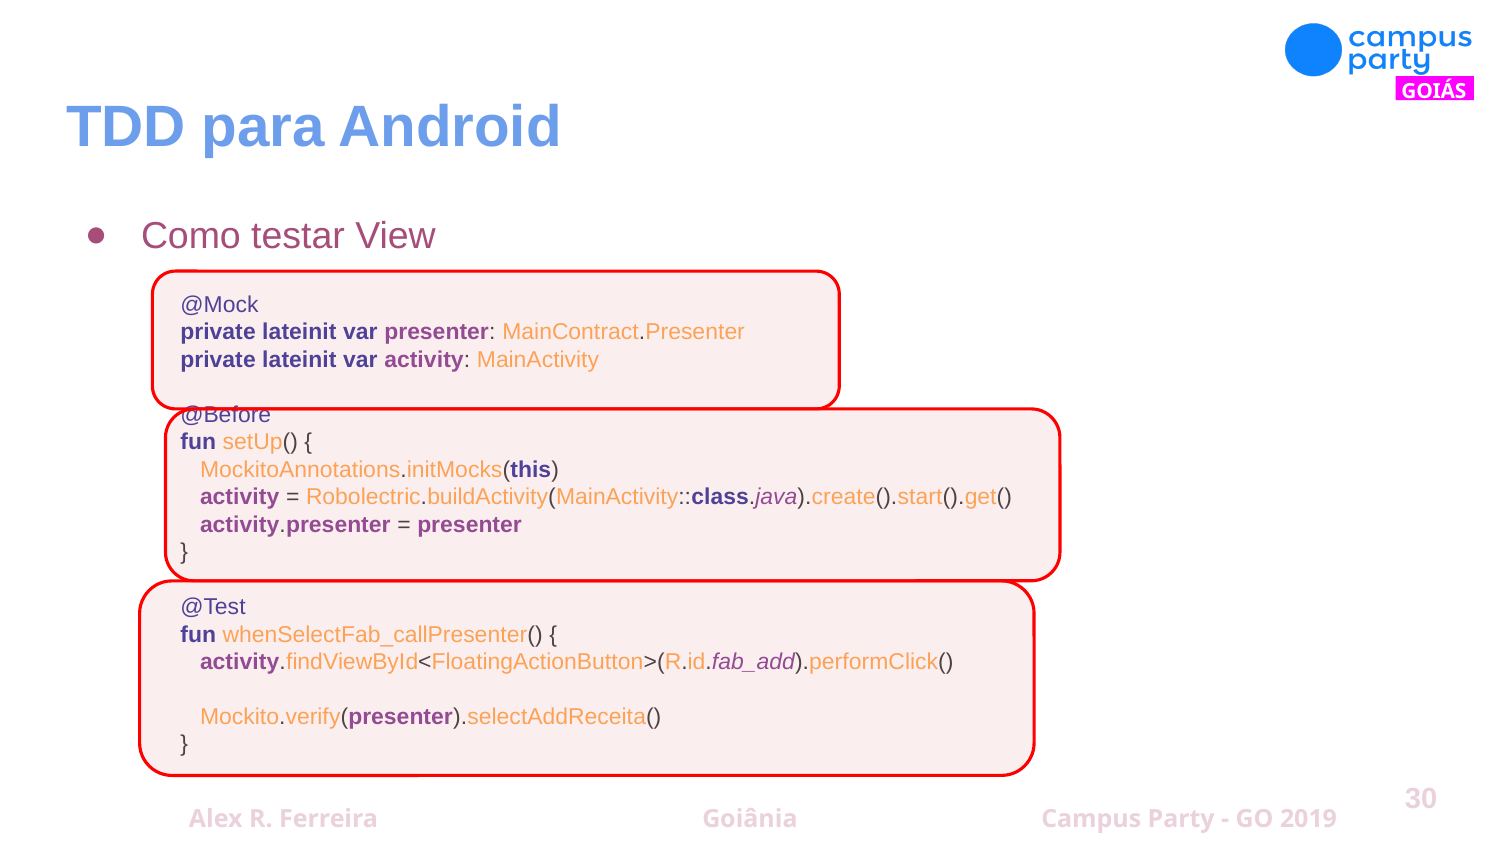

# TDD para Android
Como testar View
@Mock
private lateinit var presenter: MainContract.Presenter
private lateinit var activity: MainActivity
@Before
fun setUp() {
 MockitoAnnotations.initMocks(this)
 activity = Robolectric.buildActivity(MainActivity::class.java).create().start().get()
 activity.presenter = presenter
}
@Test
fun whenSelectFab_callPresenter() {
 activity.findViewById<FloatingActionButton>(R.id.fab_add).performClick()
 Mockito.verify(presenter).selectAddReceita()
}